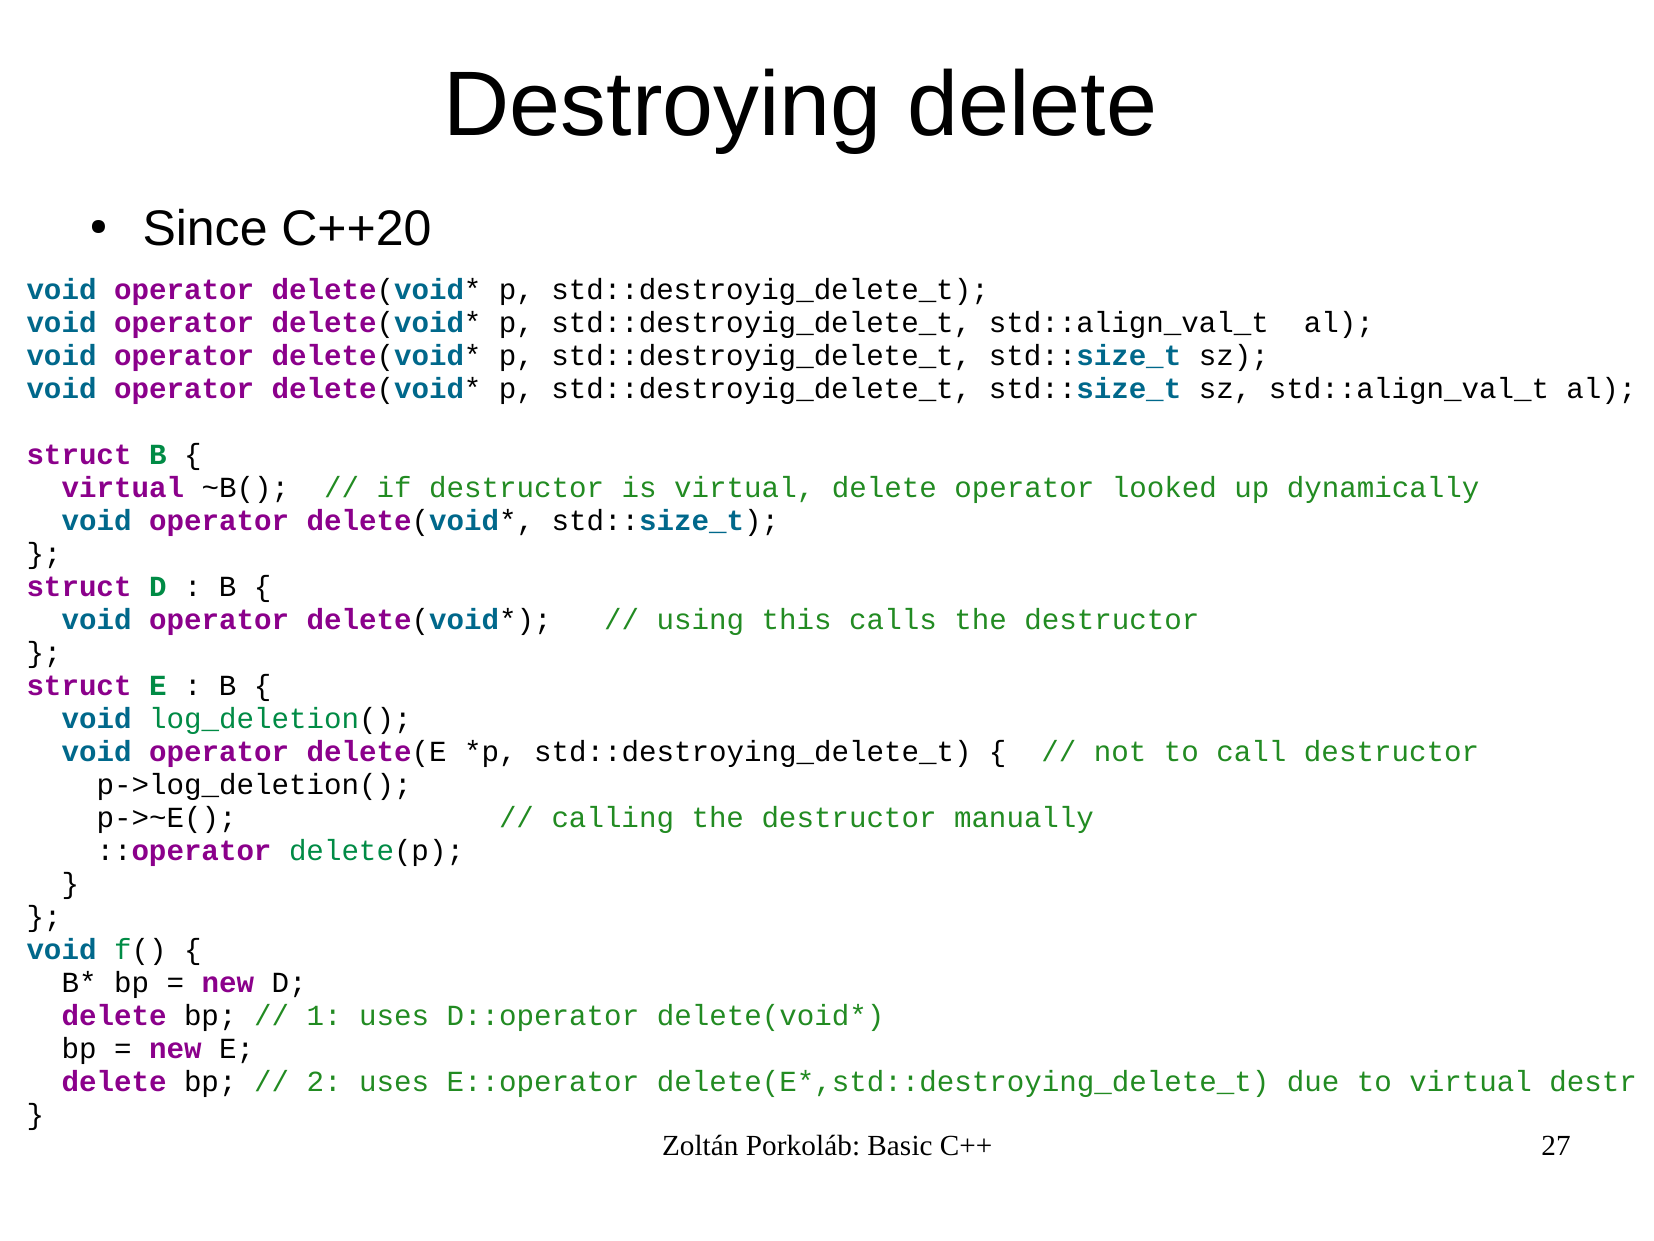

# Destroying delete
Since C++20
void operator delete(void* p, std::destroyig_delete_t);
void operator delete(void* p, std::destroyig_delete_t, std::align_val_t al);
void operator delete(void* p, std::destroyig_delete_t, std::size_t sz);
void operator delete(void* p, std::destroyig_delete_t, std::size_t sz, std::align_val_t al);
struct B {
 virtual ~B(); // if destructor is virtual, delete operator looked up dynamically
 void operator delete(void*, std::size_t);
};
struct D : B {
 void operator delete(void*); // using this calls the destructor
};
struct E : B {
 void log_deletion();
 void operator delete(E *p, std::destroying_delete_t) { // not to call destructor
 p->log_deletion();
 p->~E(); // calling the destructor manually
 ::operator delete(p);
 }
};
void f() {
 B* bp = new D;
 delete bp; // 1: uses D::operator delete(void*)
 bp = new E;
 delete bp; // 2: uses E::operator delete(E*,std::destroying_delete_t) due to virtual destr
}
Zoltán Porkoláb: Basic C++
27